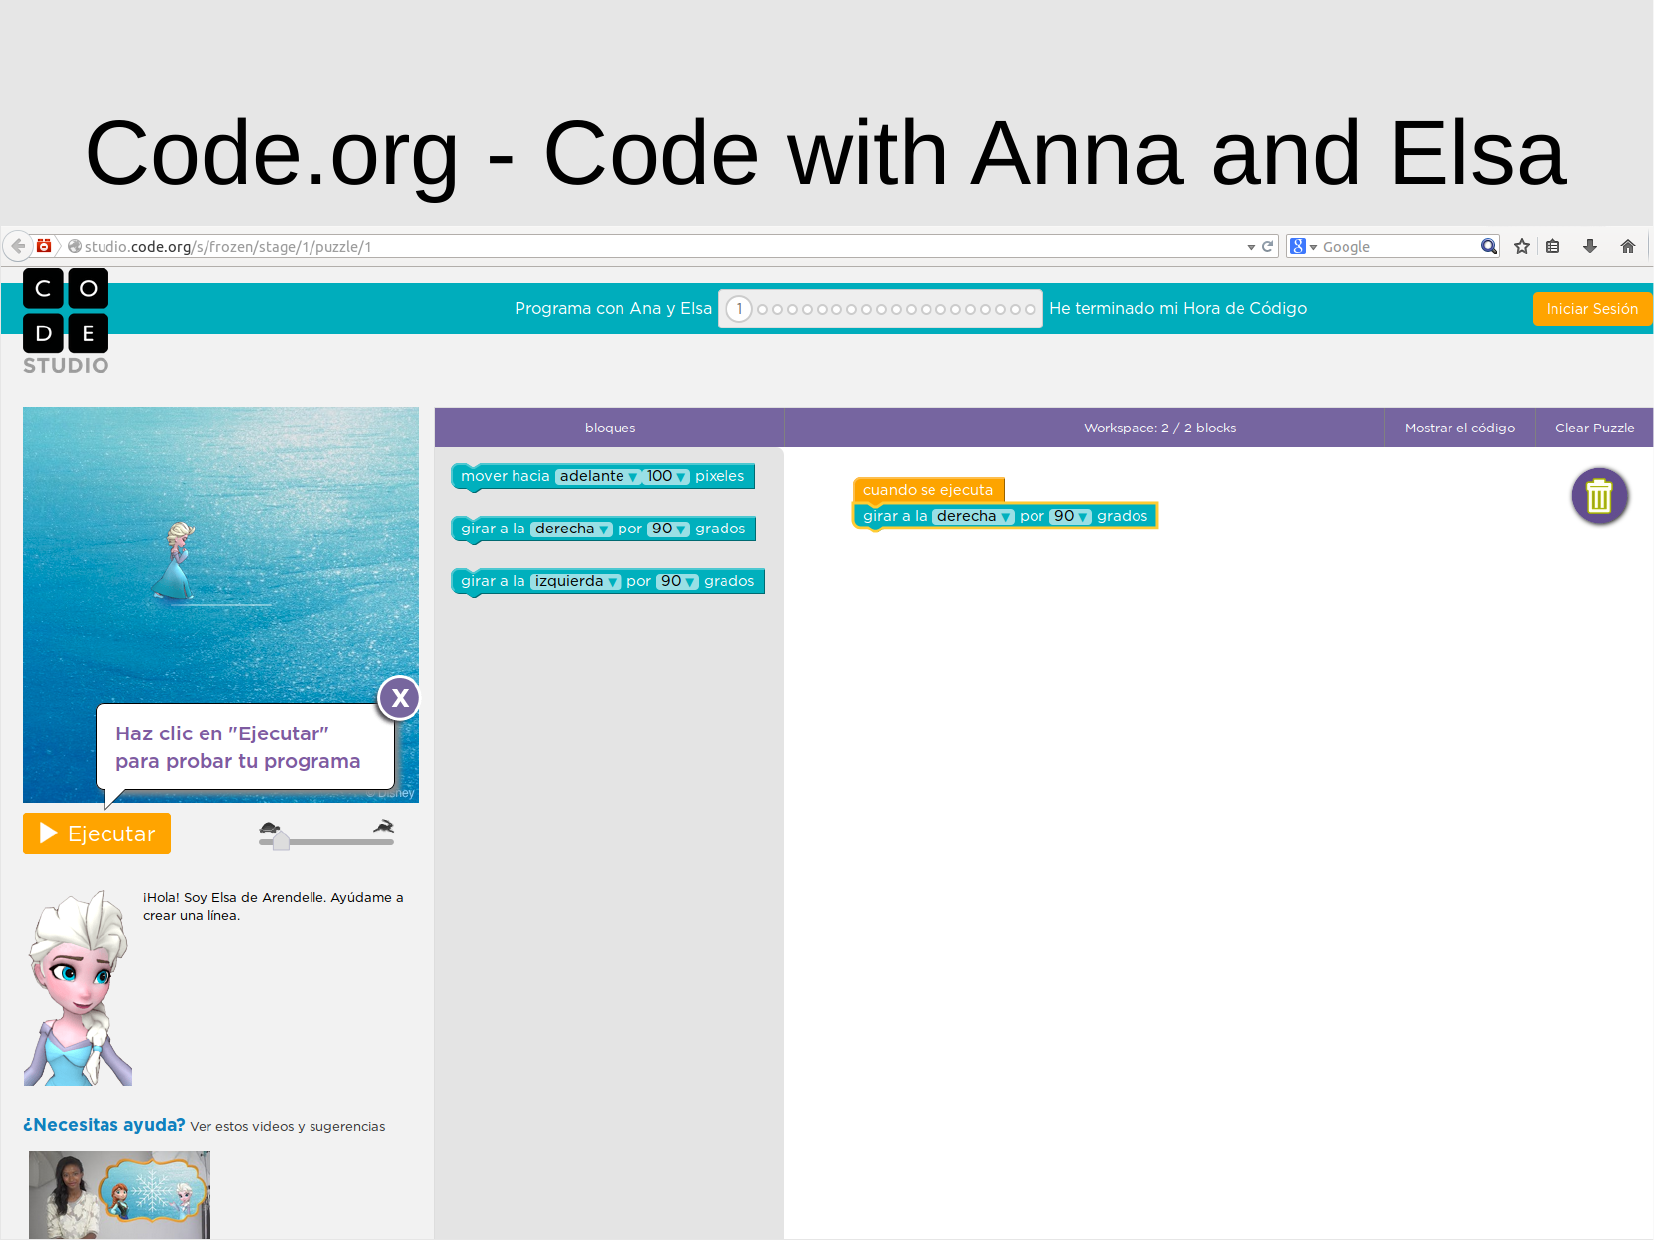

# Code.org - Code with Anna and Elsa